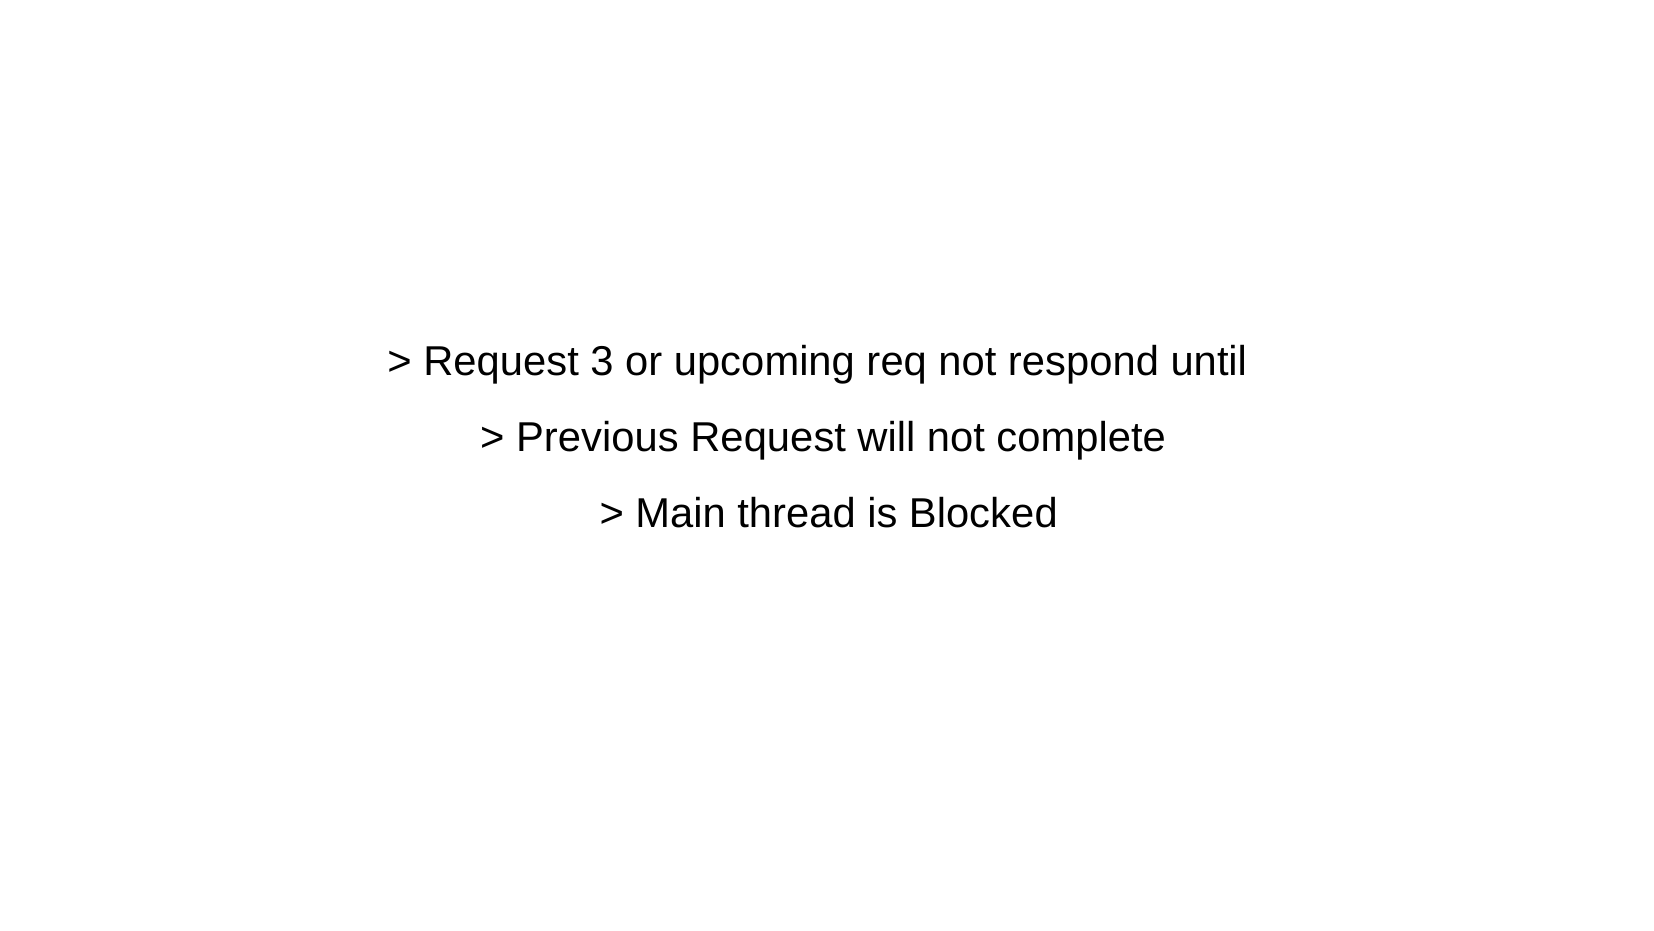

# > Request 3 or upcoming req not respond until
> Previous Request will not complete
> Main thread is Blocked